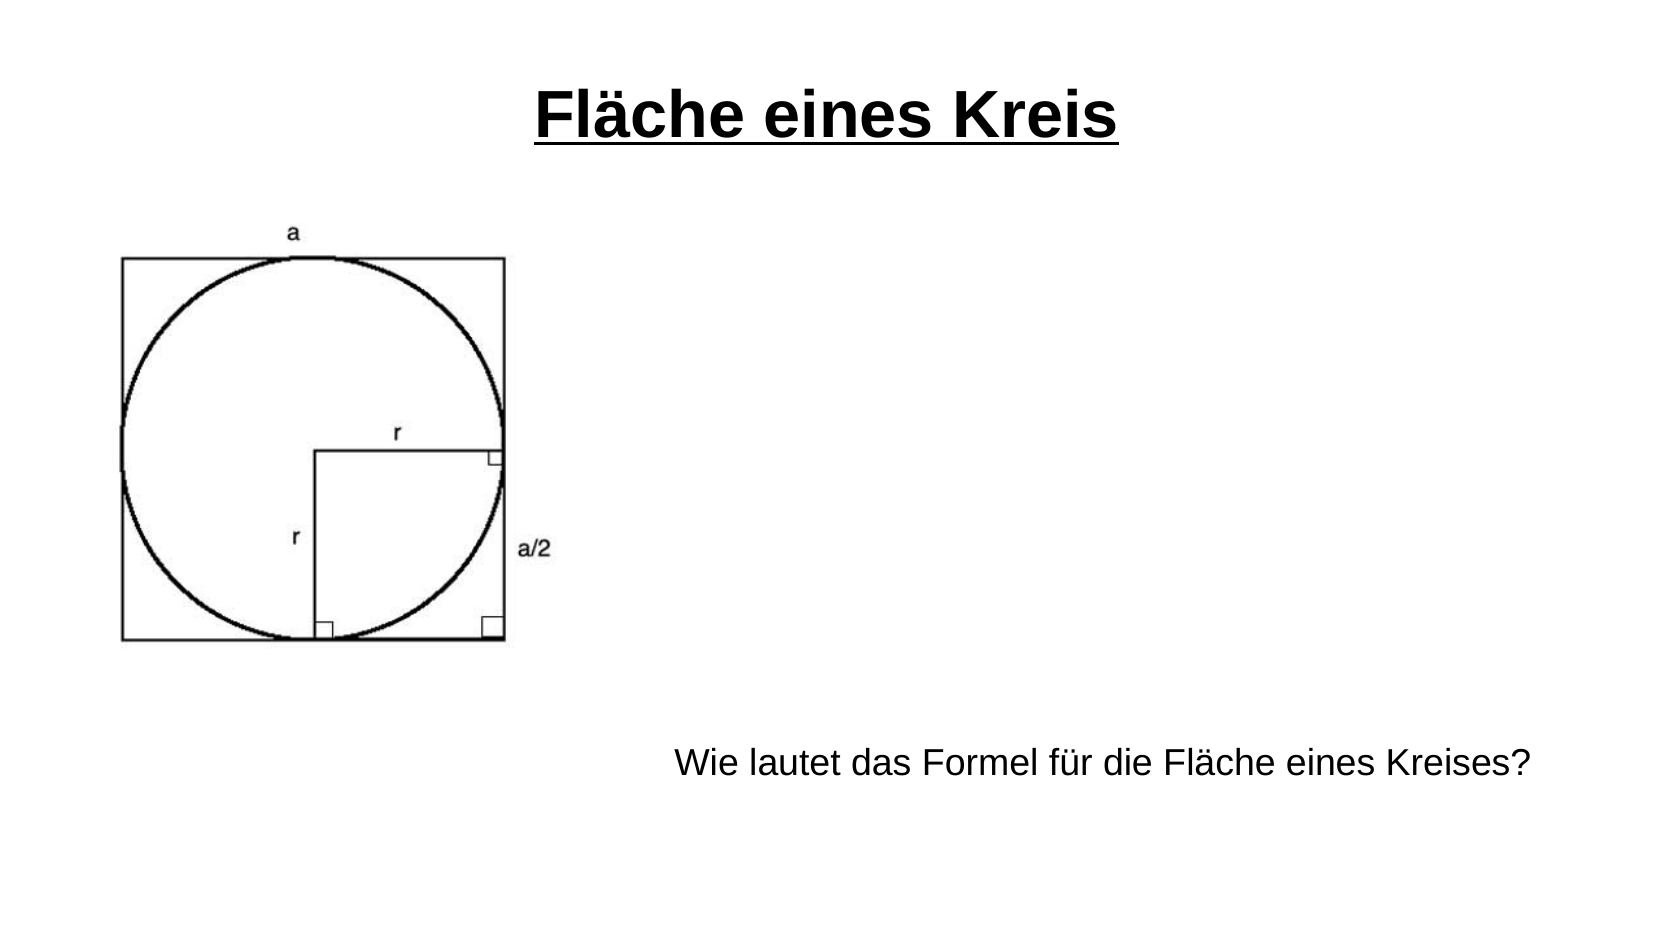

# Fläche eines Kreis
Wie lautet das Formel für die Fläche eines Kreises?